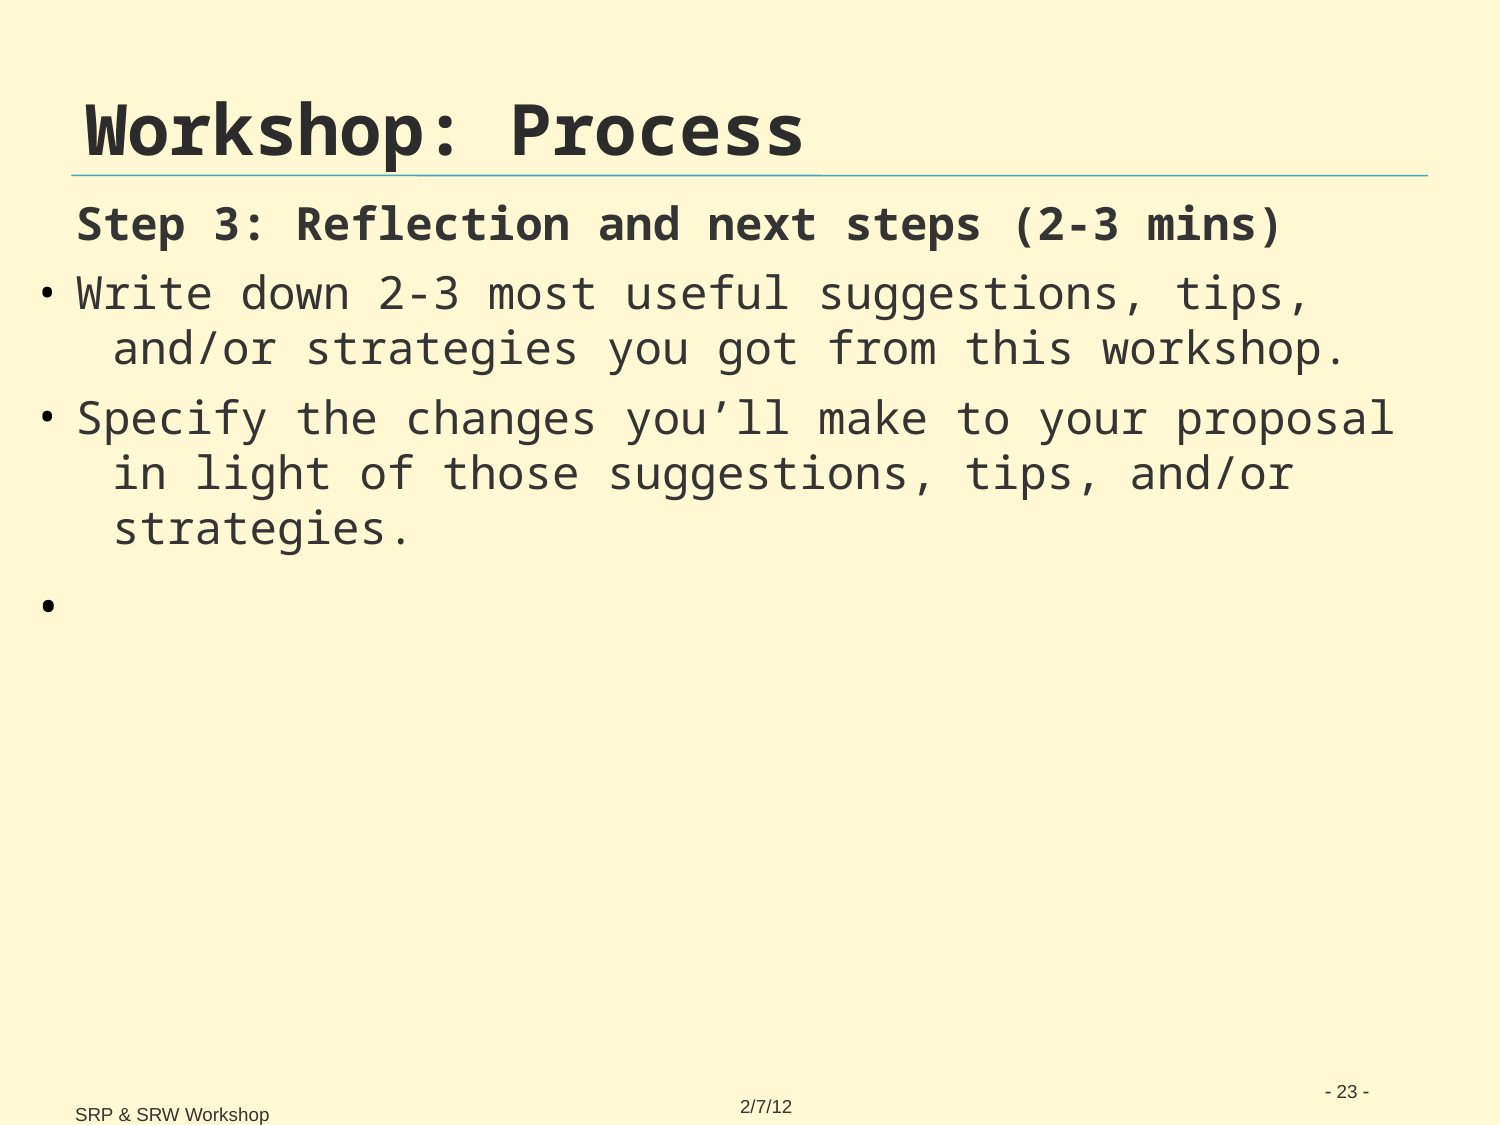

# Workshop: Process
Step 3: Reflection and next steps (2-3 mins)
Write down 2-3 most useful suggestions, tips, and/or strategies you got from this workshop.
Specify the changes you’ll make to your proposal in light of those suggestions, tips, and/or strategies.